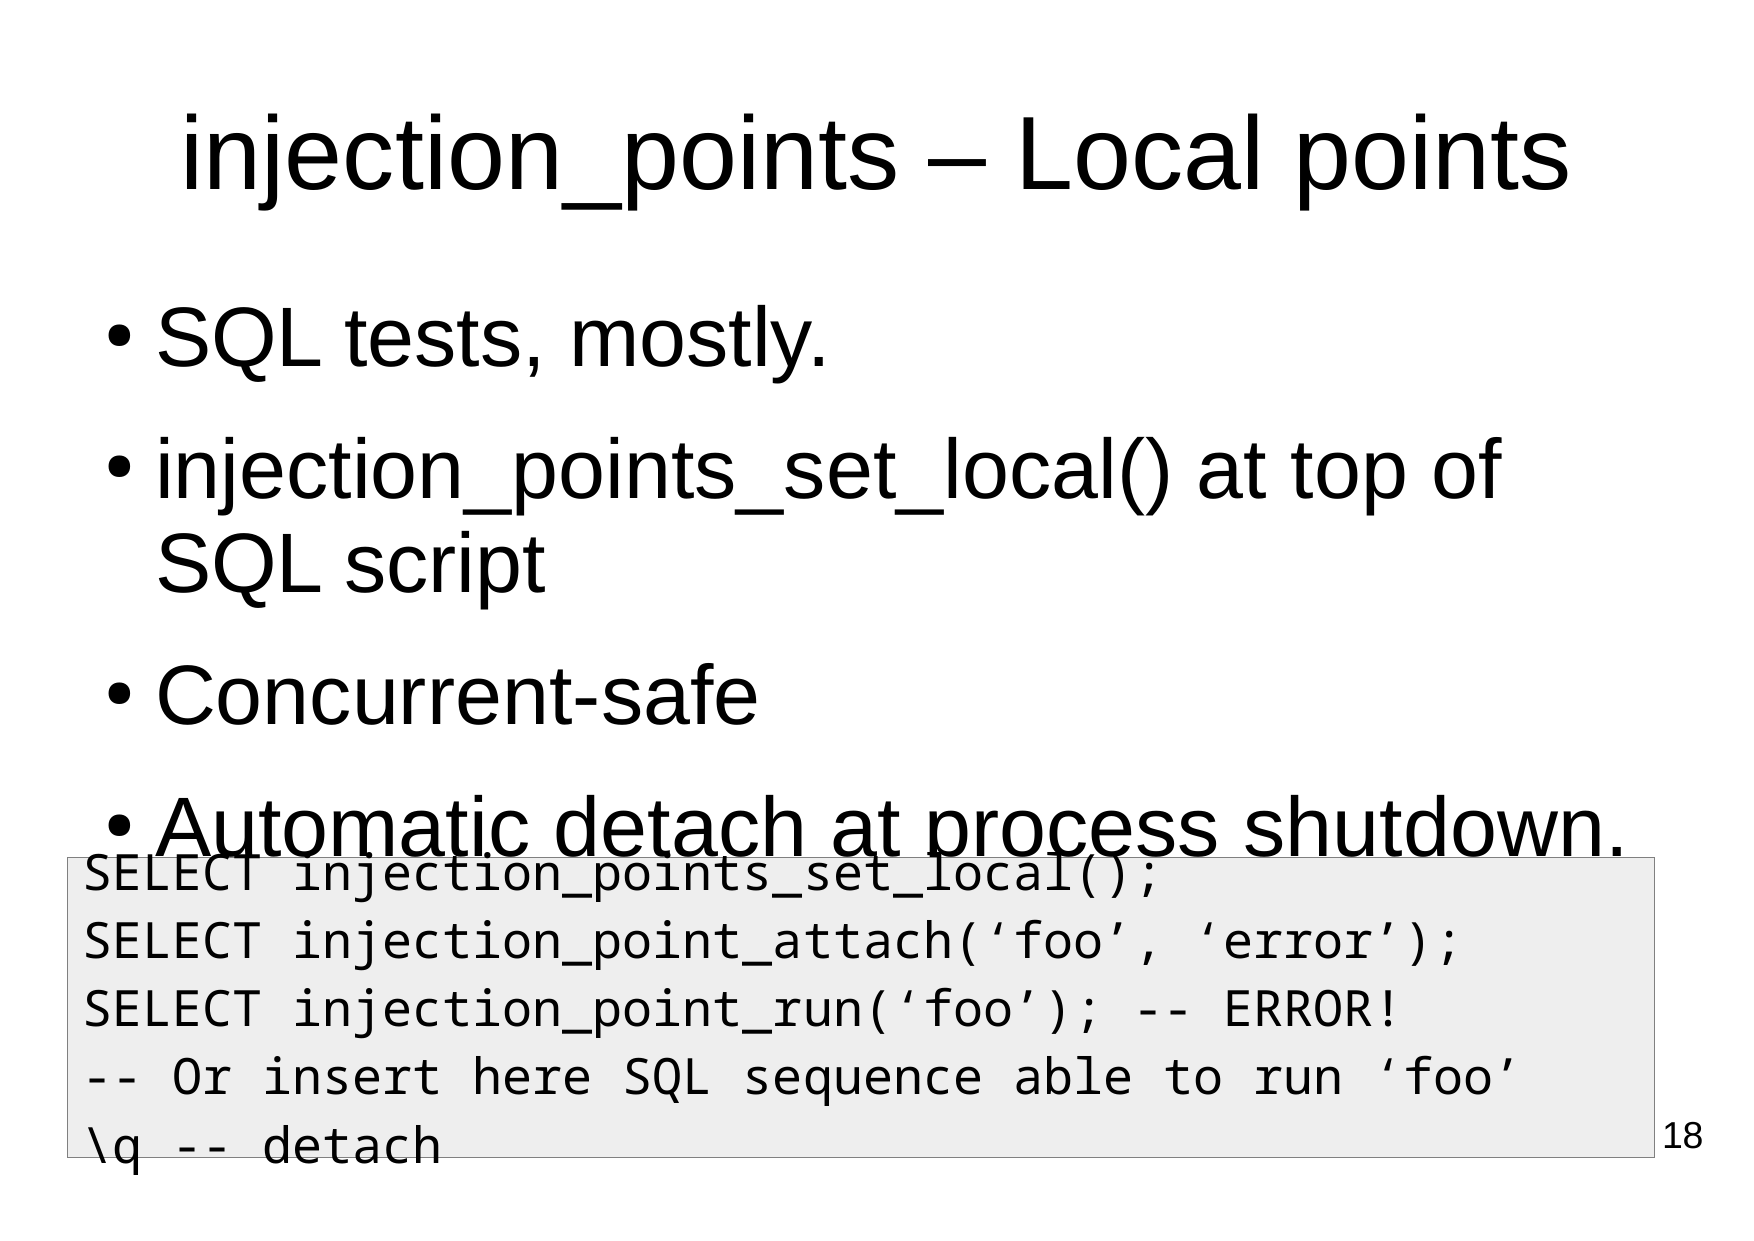

# injection_points – Local points
SQL tests, mostly.
injection_points_set_local() at top of SQL script
Concurrent-safe
Automatic detach at process shutdown.
SELECT injection_points_set_local();
SELECT injection_point_attach(‘foo’, ‘error’);
SELECT injection_point_run(‘foo’); -- ERROR!
-- Or insert here SQL sequence able to run ‘foo’
\q -- detach